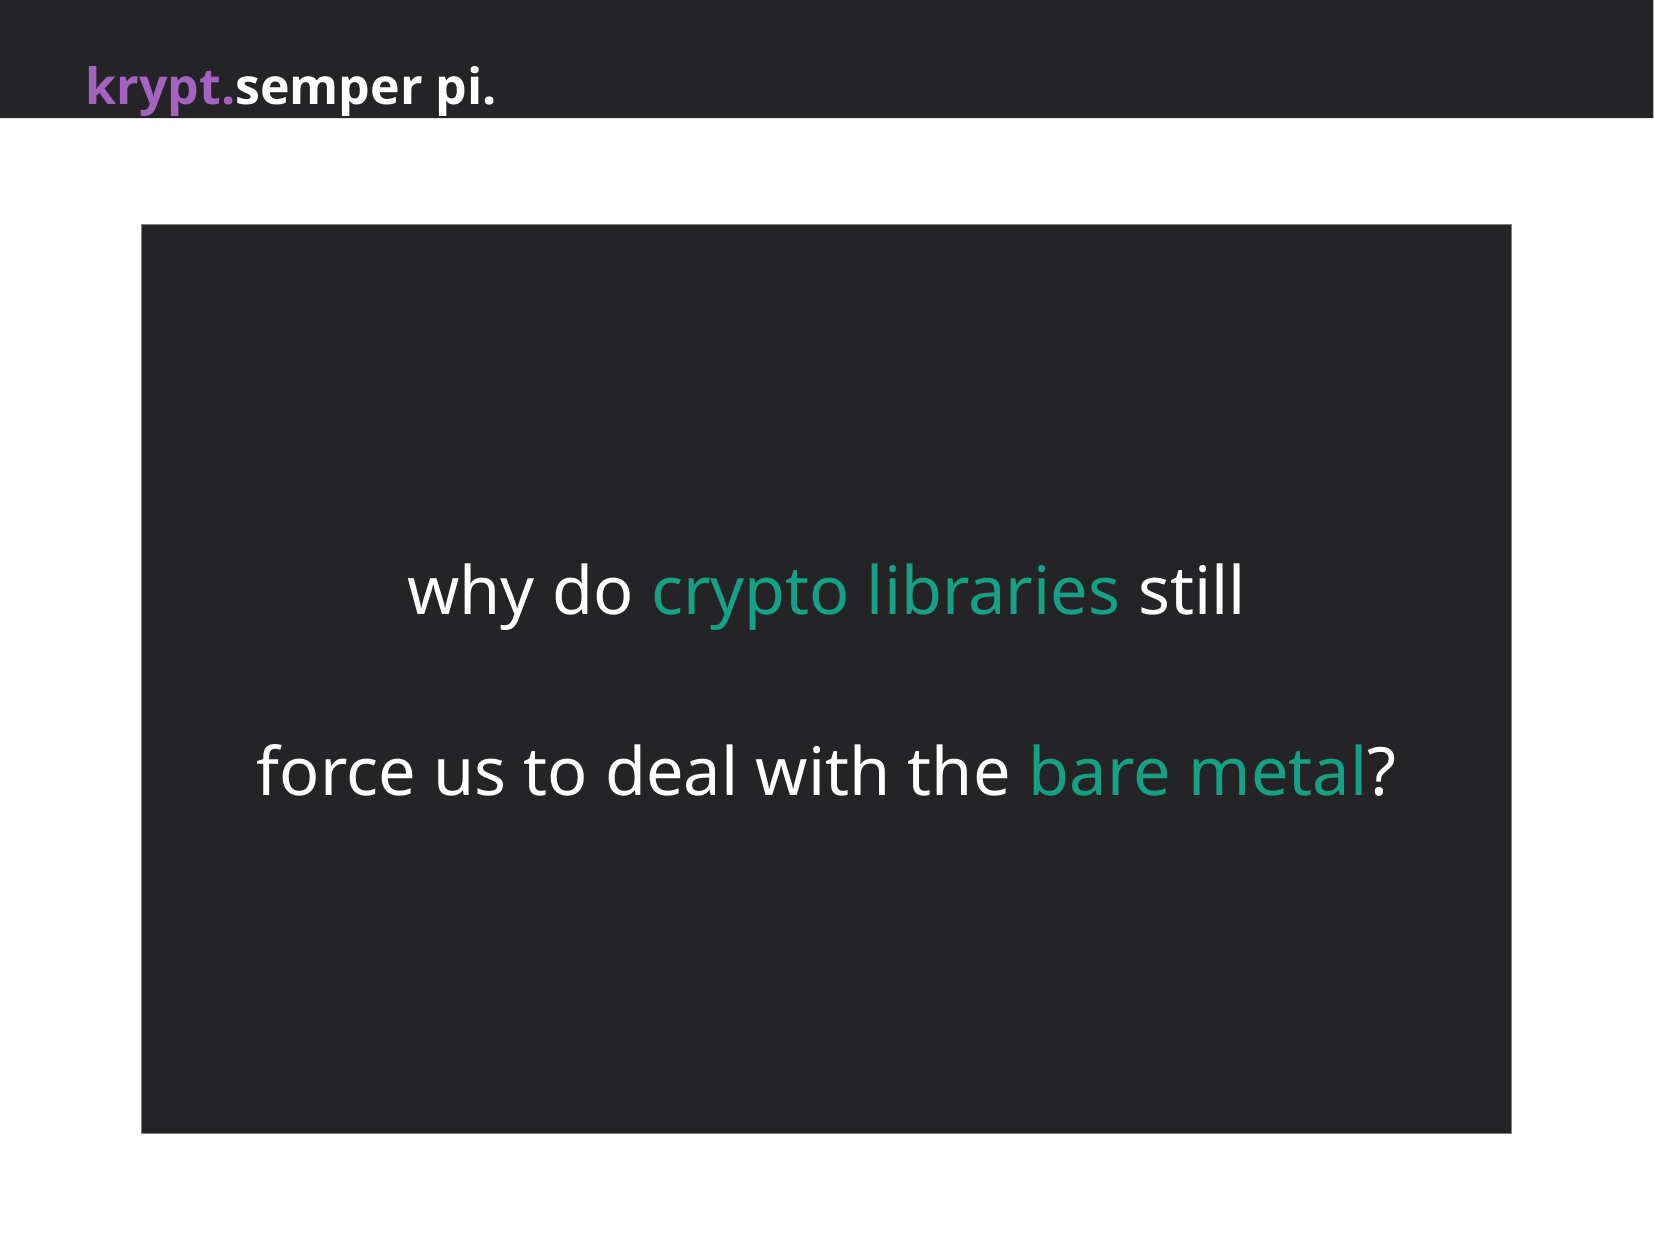

krypt.semper pi.
why do crypto libraries still
force us to deal with the bare metal?
security sucks.